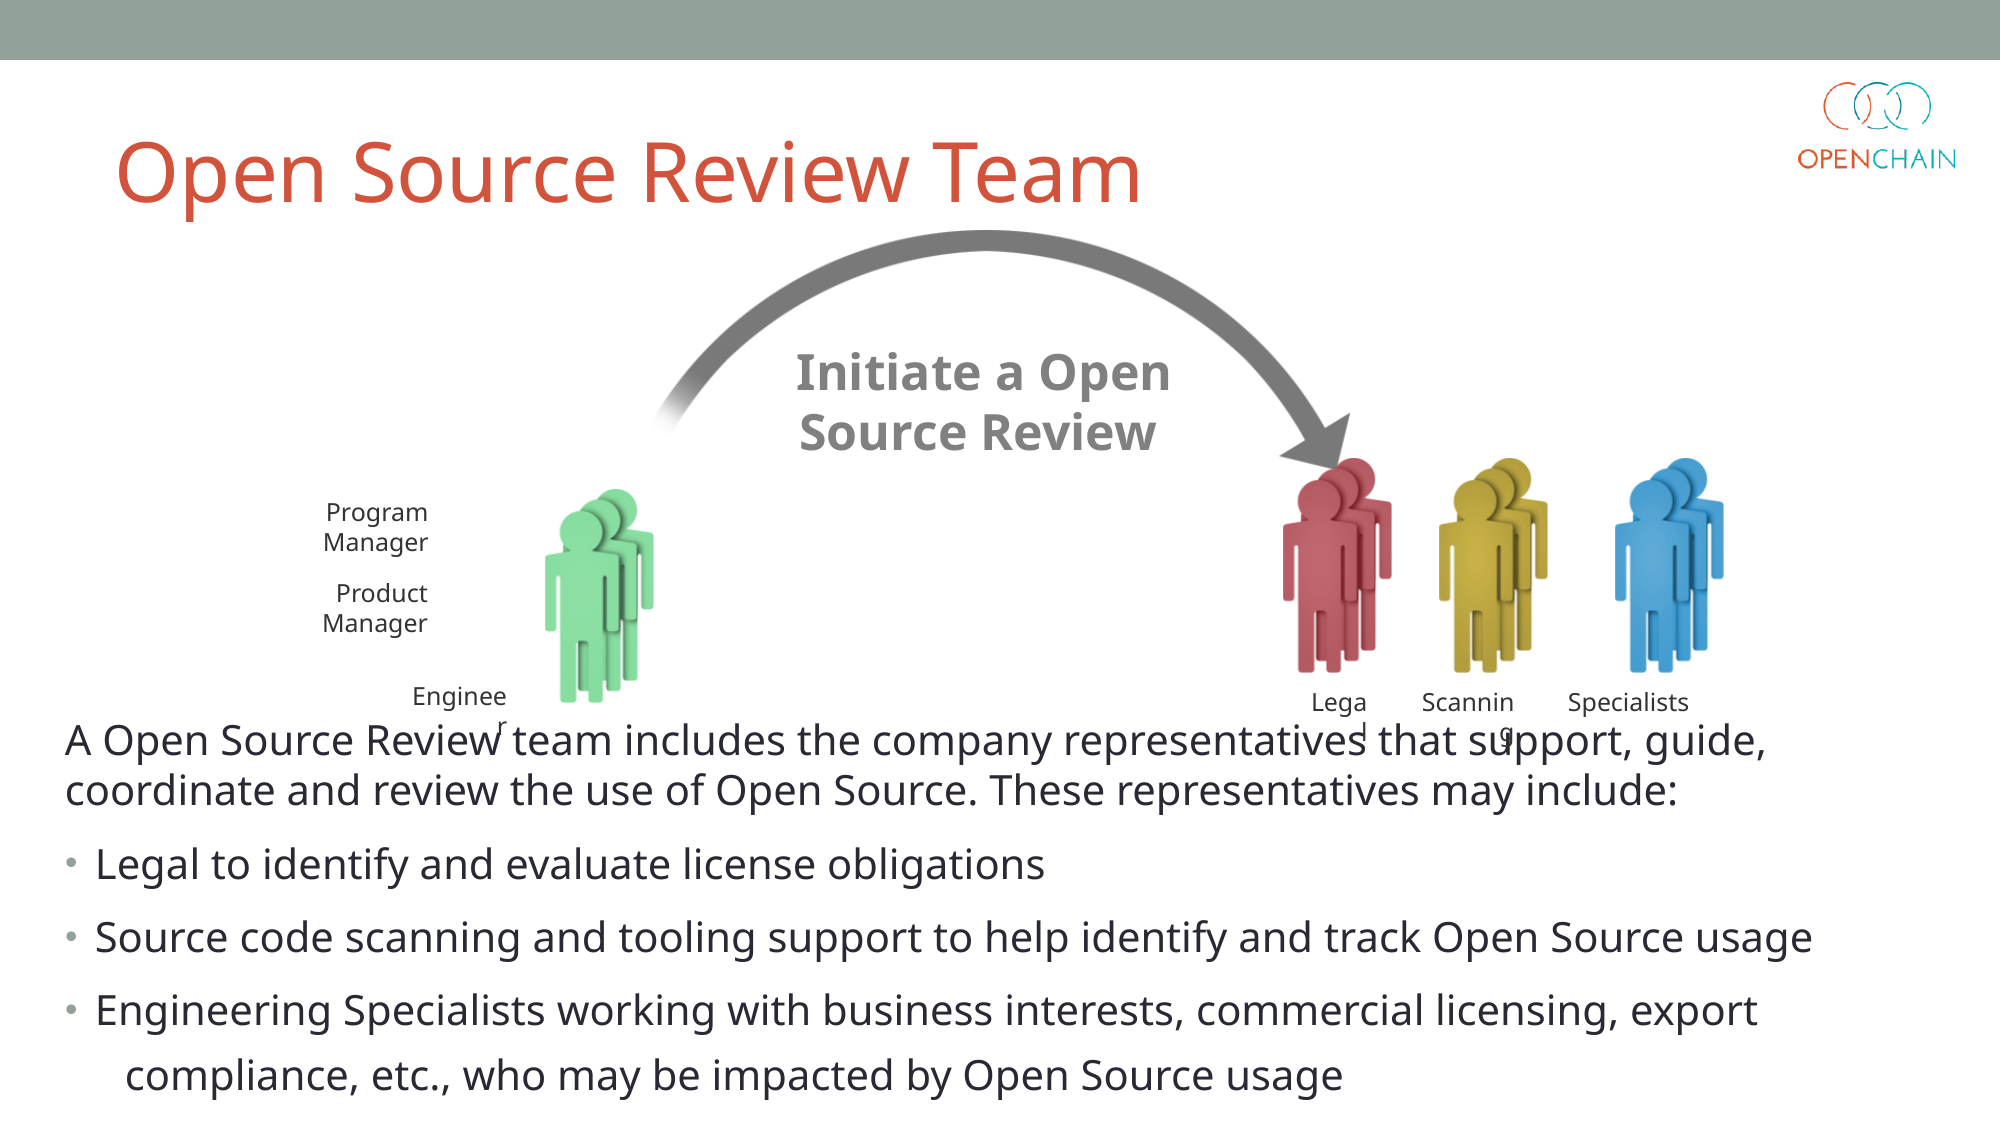

Open Source Review Team
Initiate a Open Source Review
Program Manager
Product Manager
 Engineer
Legal
Scanning
Specialists
A Open Source Review team includes the company representatives that support, guide, coordinate and review the use of Open Source. These representatives may include:
Legal to identify and evaluate license obligations
Source code scanning and tooling support to help identify and track Open Source usage
Engineering Specialists working with business interests, commercial licensing, export compliance, etc., who may be impacted by Open Source usage